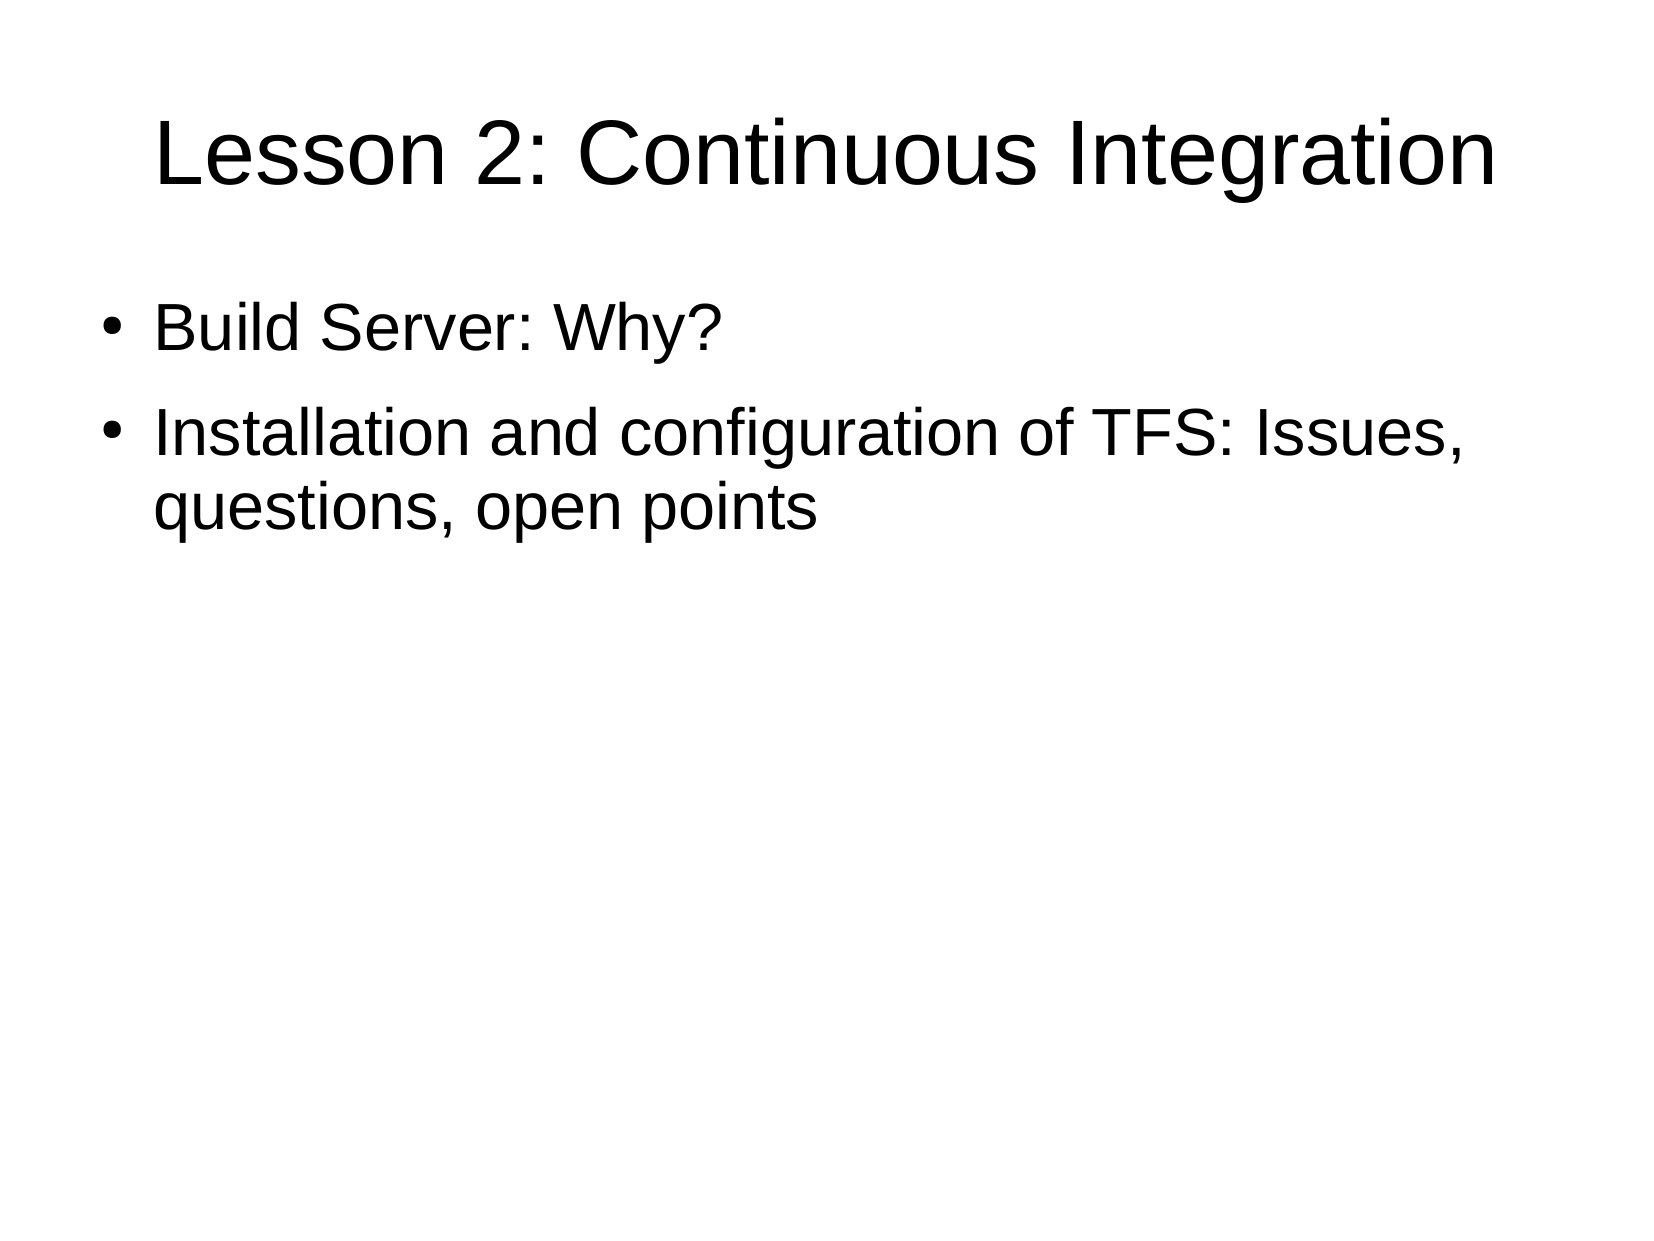

# Lesson 2: Continuous Integration
Build Server: Why?
Installation and configuration of TFS: Issues, questions, open points